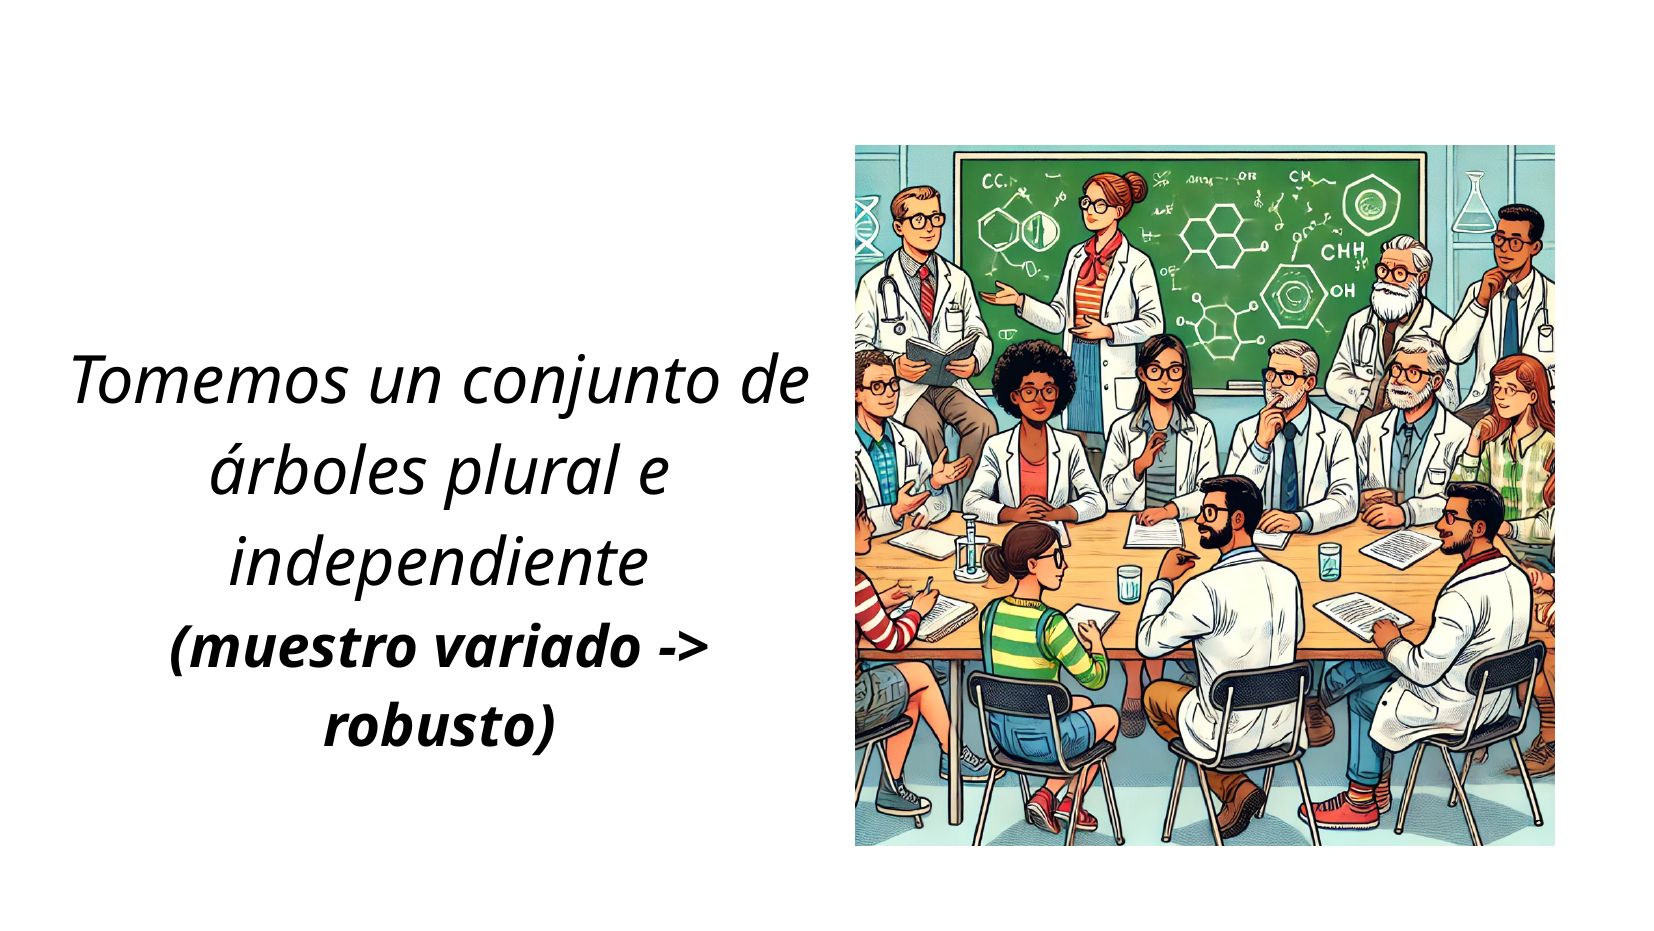

Tomemos un conjunto de árboles plural e independiente
(muestro variado -> robusto)